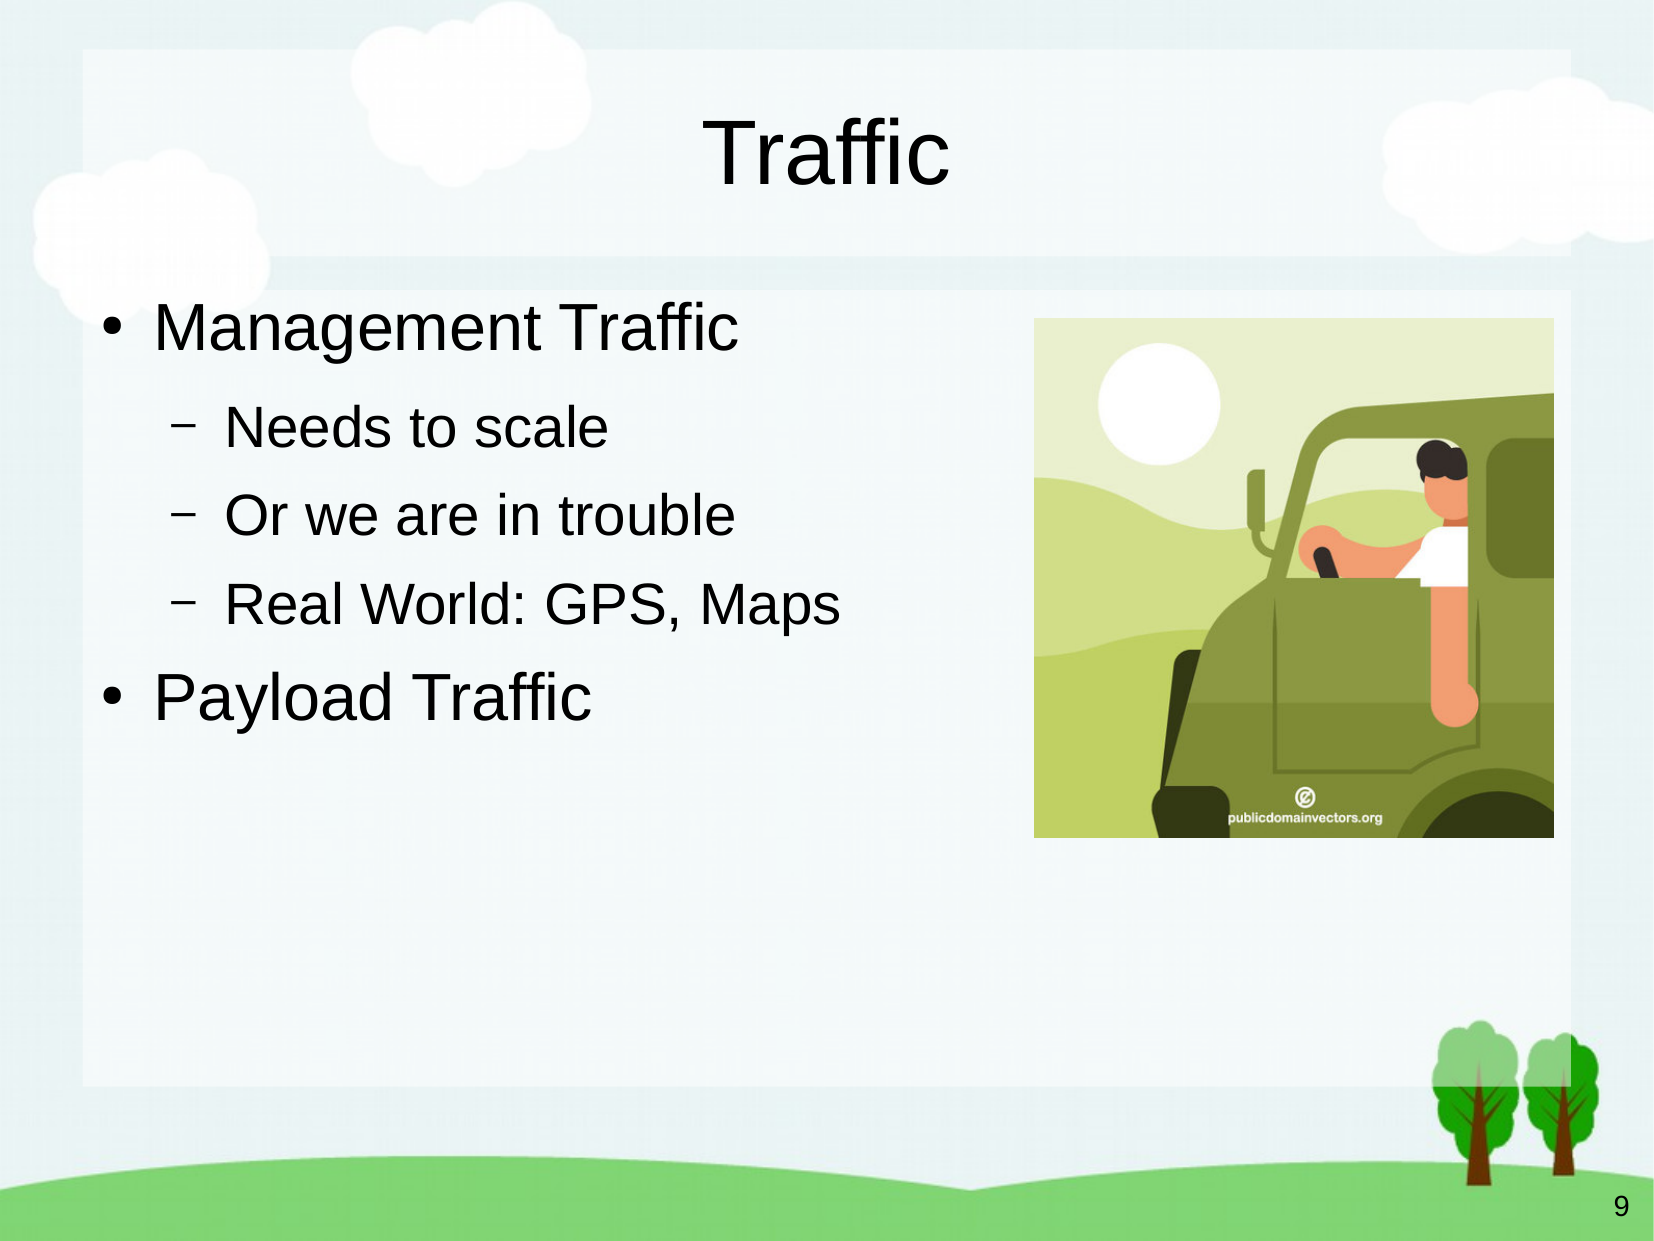

# Traffic
Management Traffic
Needs to scale
Or we are in trouble
Real World: GPS, Maps
Payload Traffic
9